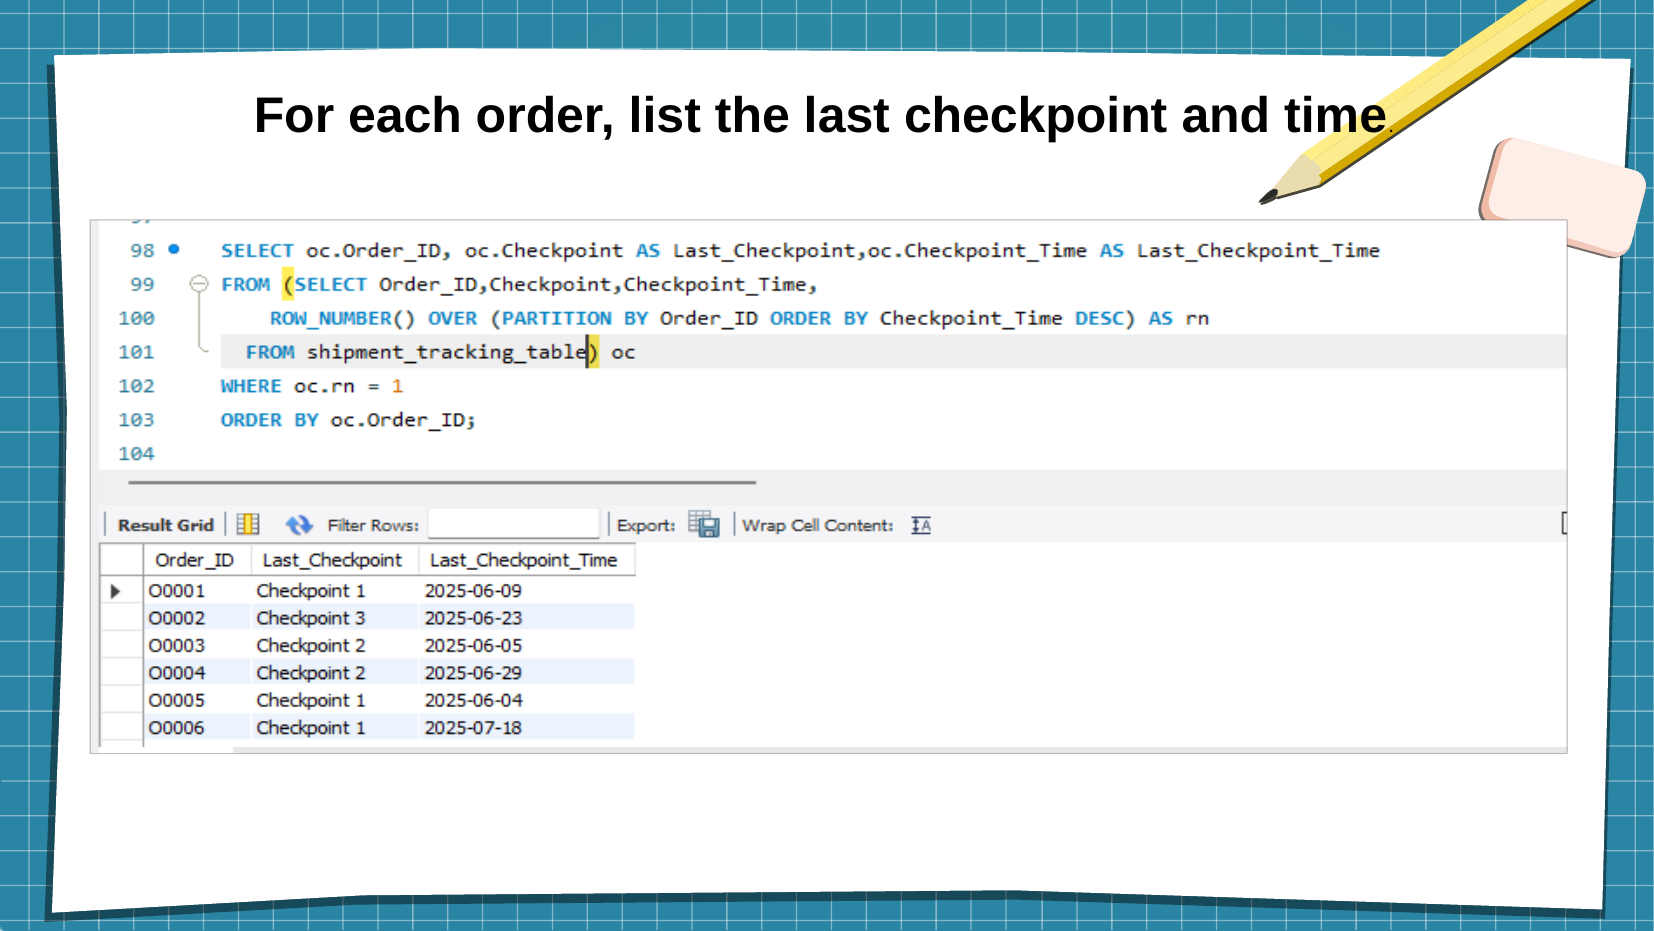

# For each order, list the last checkpoint and time.